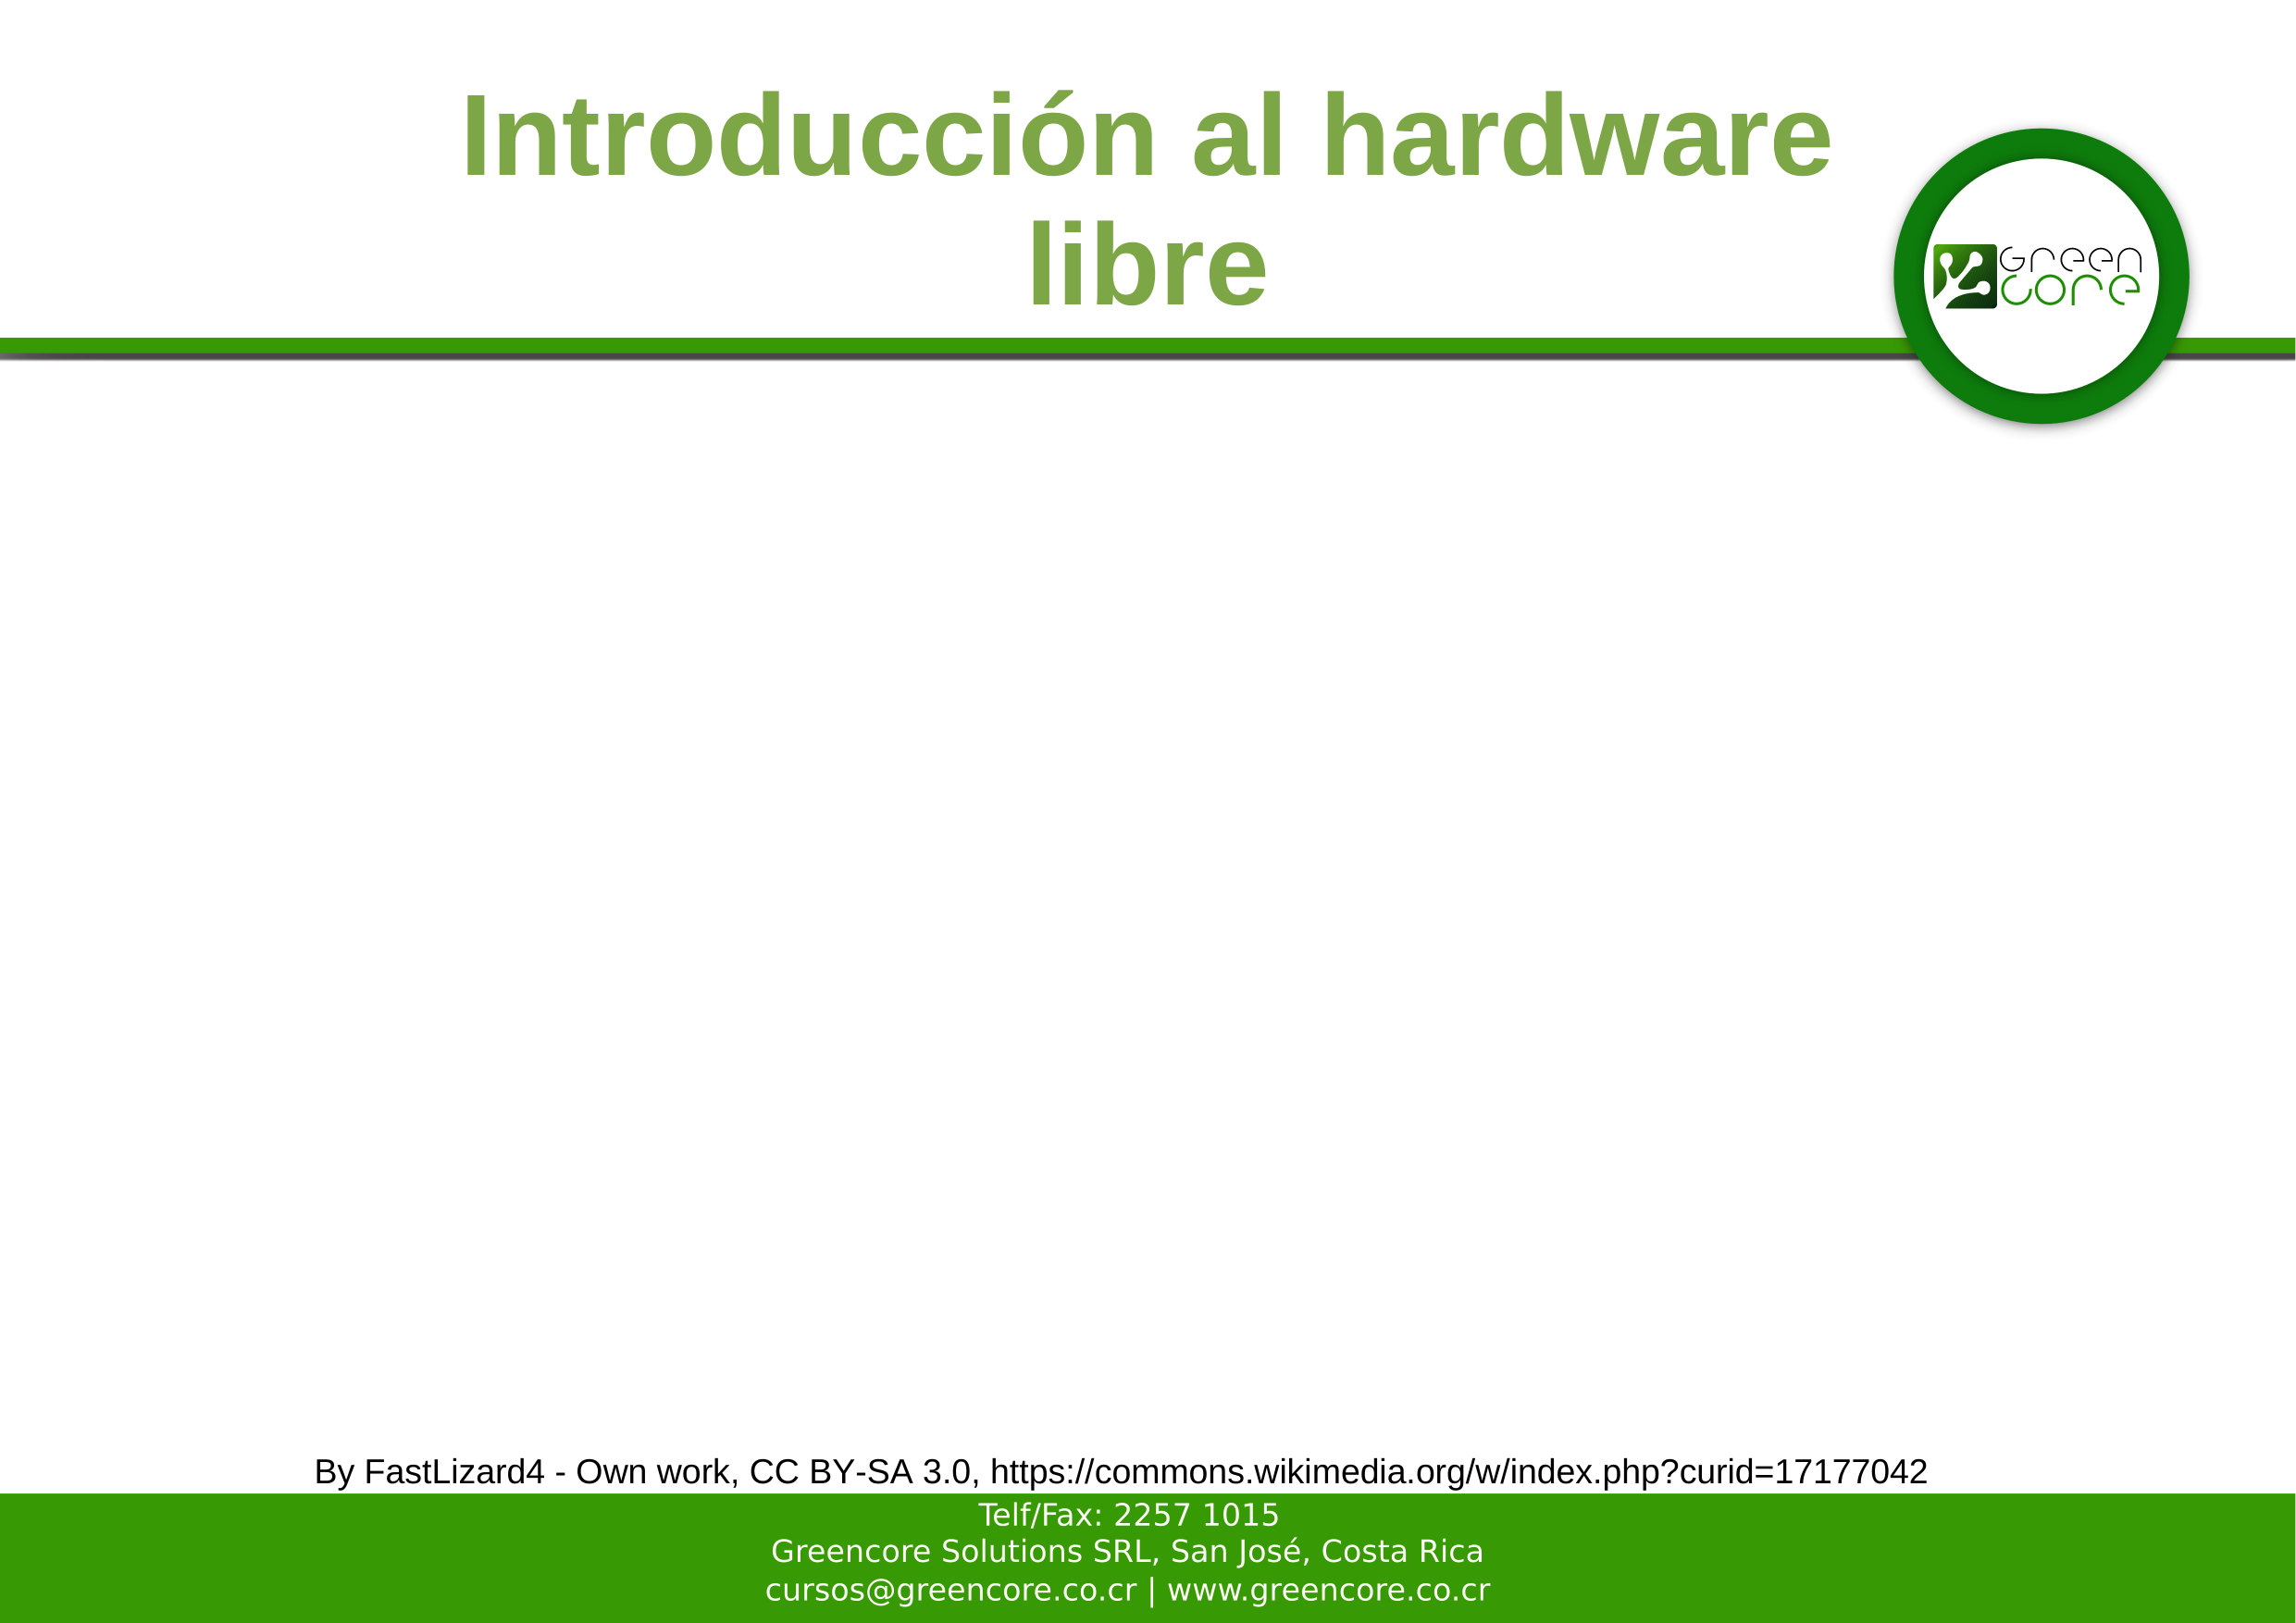

# Introducción al hardware libre
By FastLizard4 - Own work, CC BY-SA 3.0, https://commons.wikimedia.org/w/index.php?curid=17177042